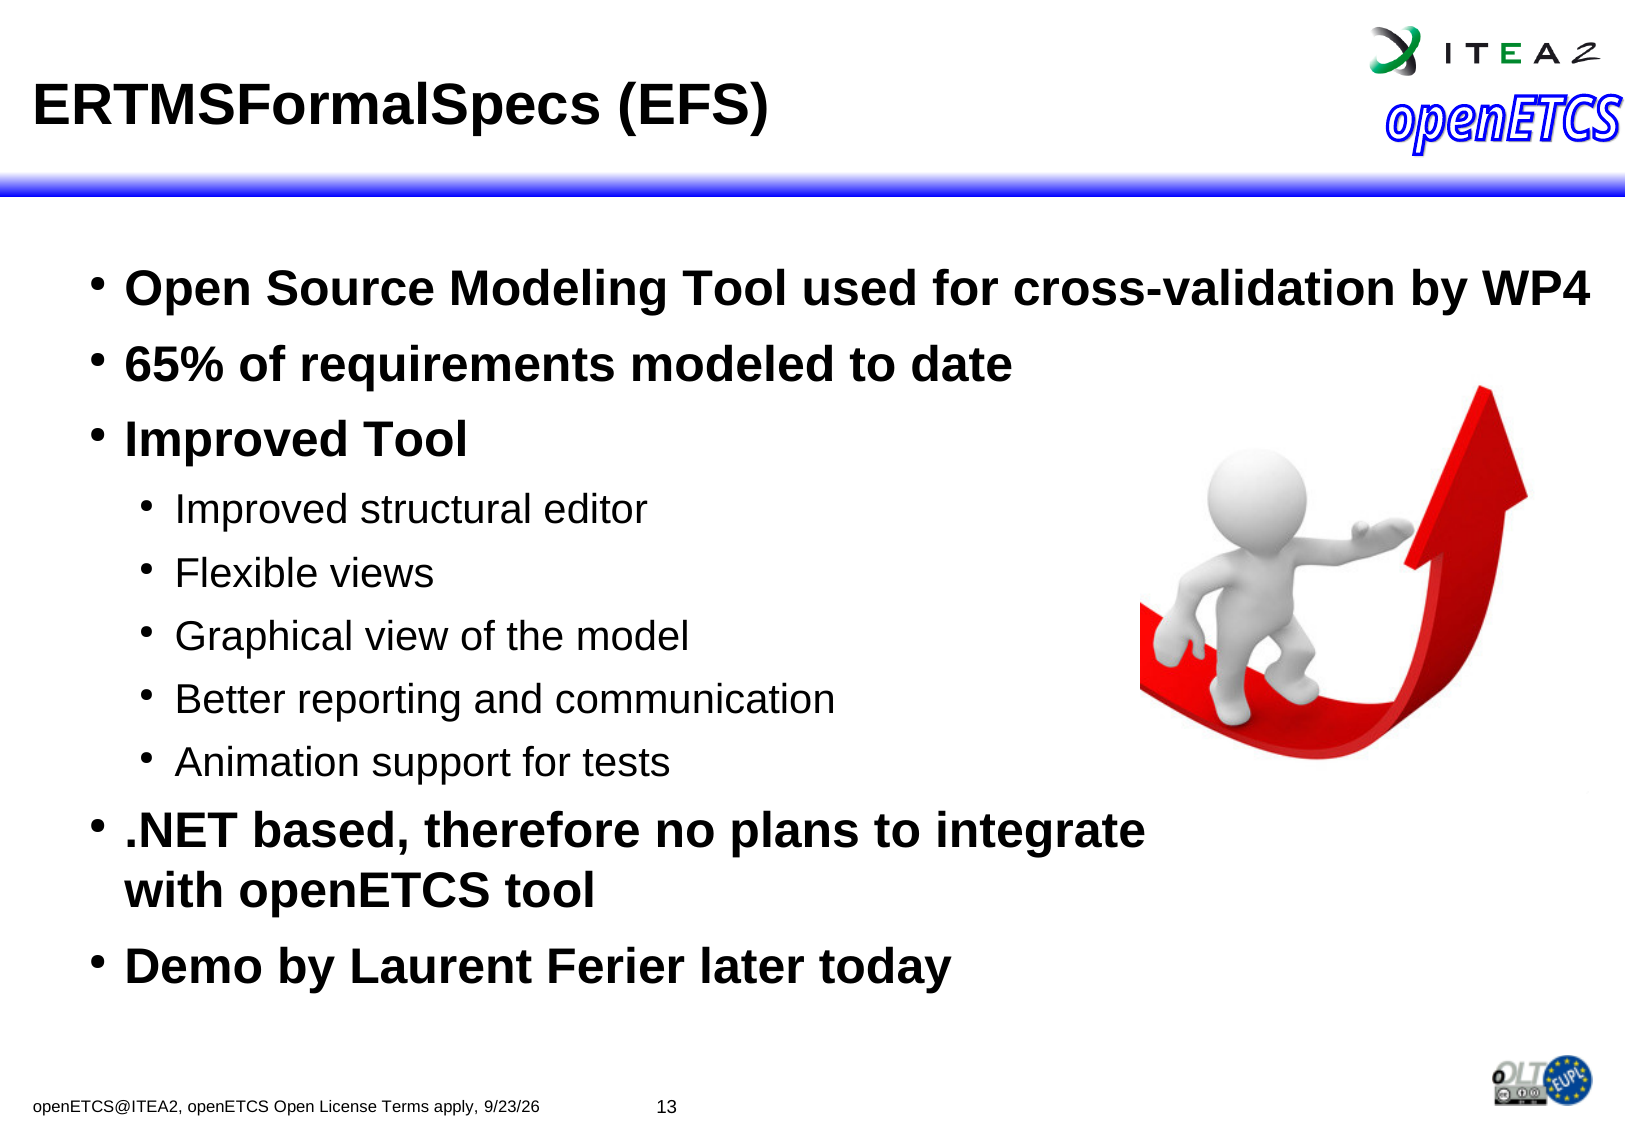

# ERTMSFormalSpecs (EFS)
Open Source Modeling Tool used for cross-validation by WP4
65% of requirements modeled to date
Improved Tool
Improved structural editor
Flexible views
Graphical view of the model
Better reporting and communication
Animation support for tests
.NET based, therefore no plans to integrate
with openETCS tool
Demo by Laurent Ferier later today